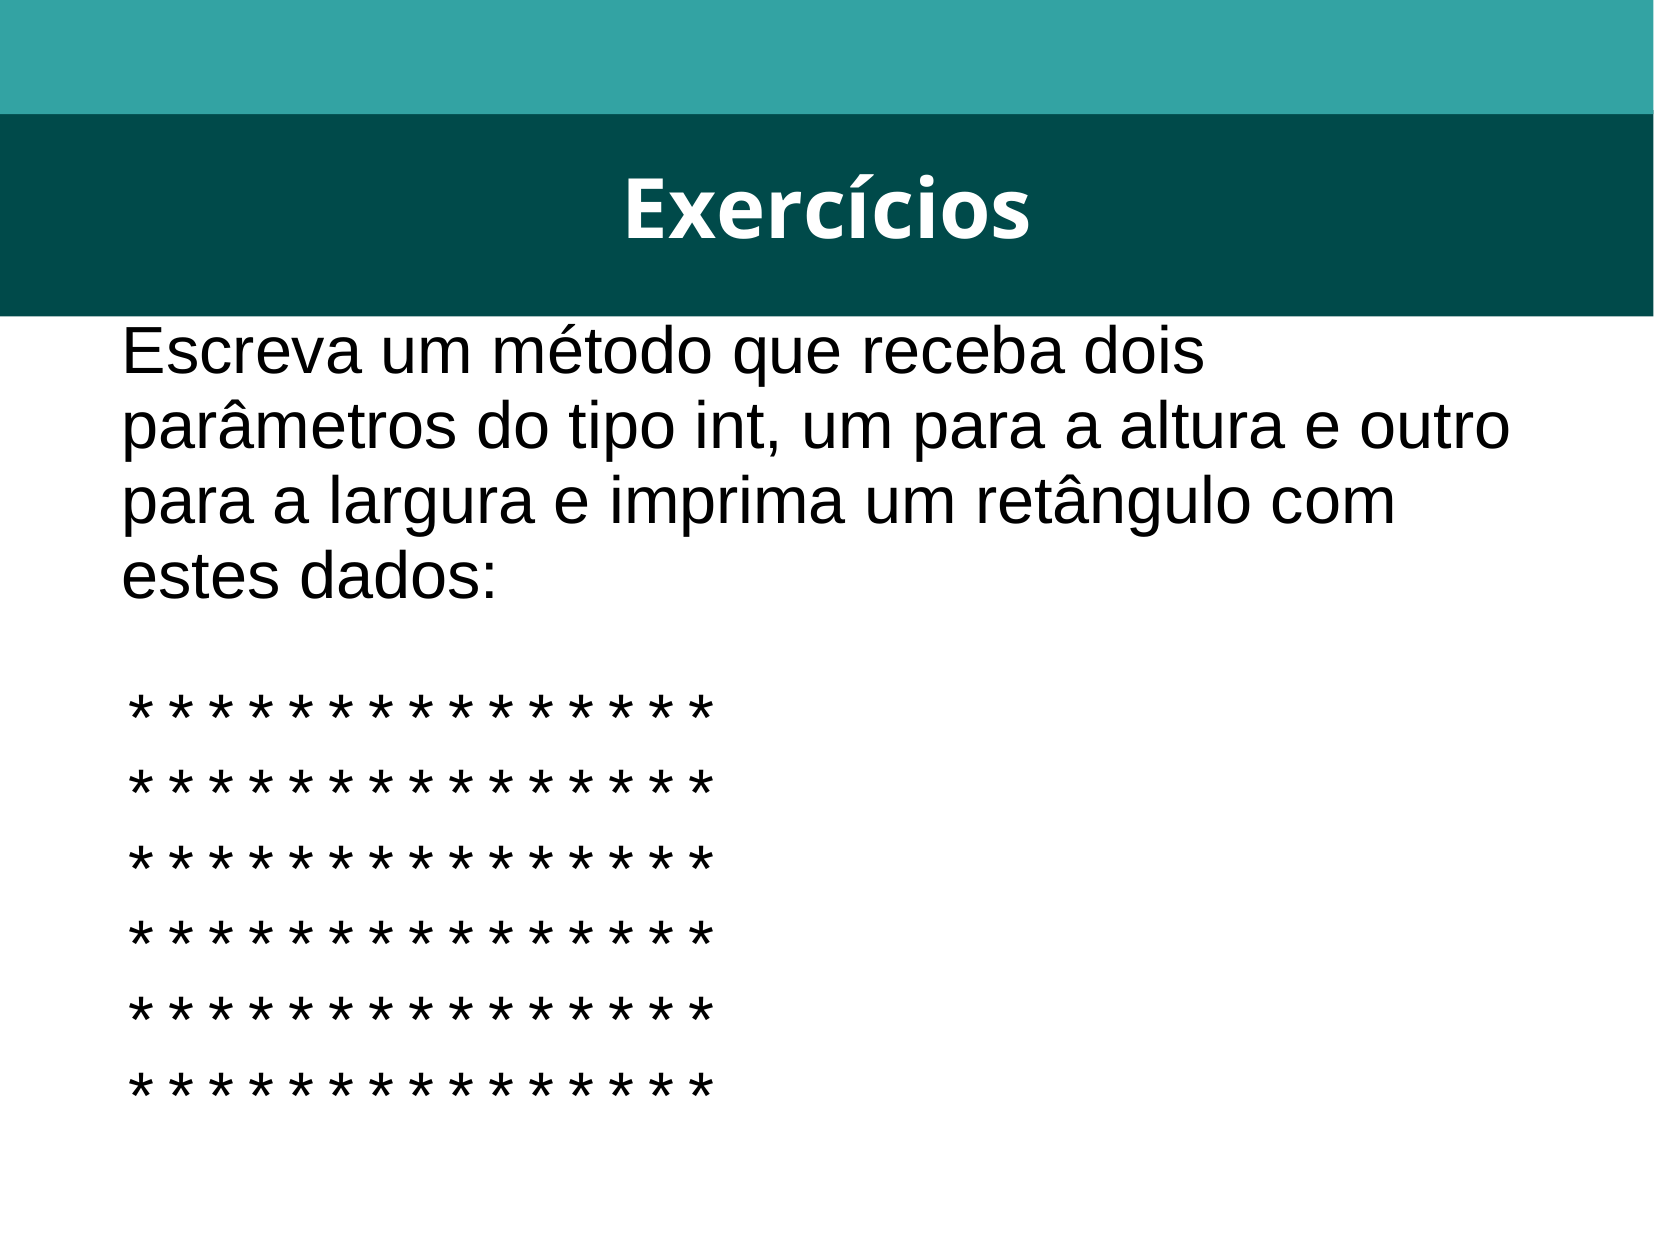

# Exercícios
Escreva um método que receba dois parâmetros do tipo int, um para a altura e outro para a largura e imprima um retângulo com estes dados:
***************
***************
***************
***************
***************
***************